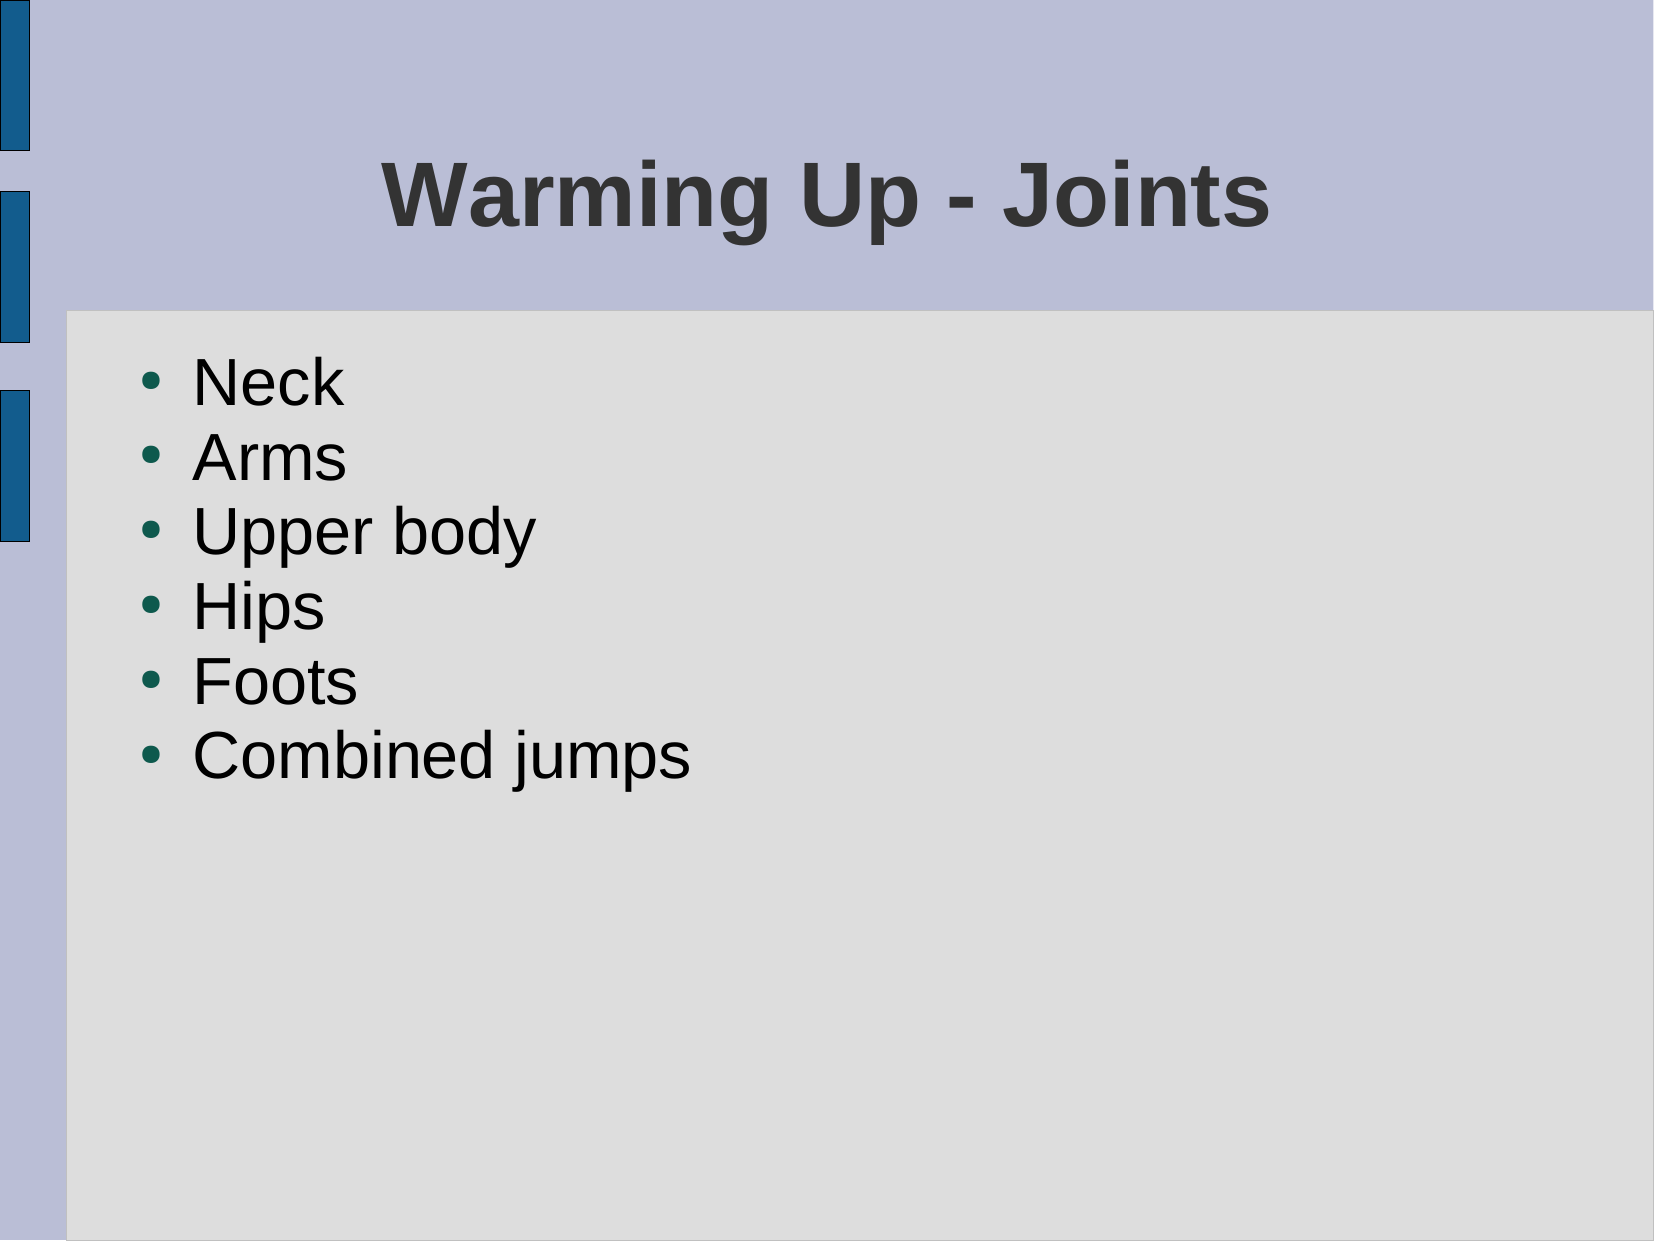

# Warming Up - Joints
Neck
Arms
Upper body
Hips
Foots
Combined jumps